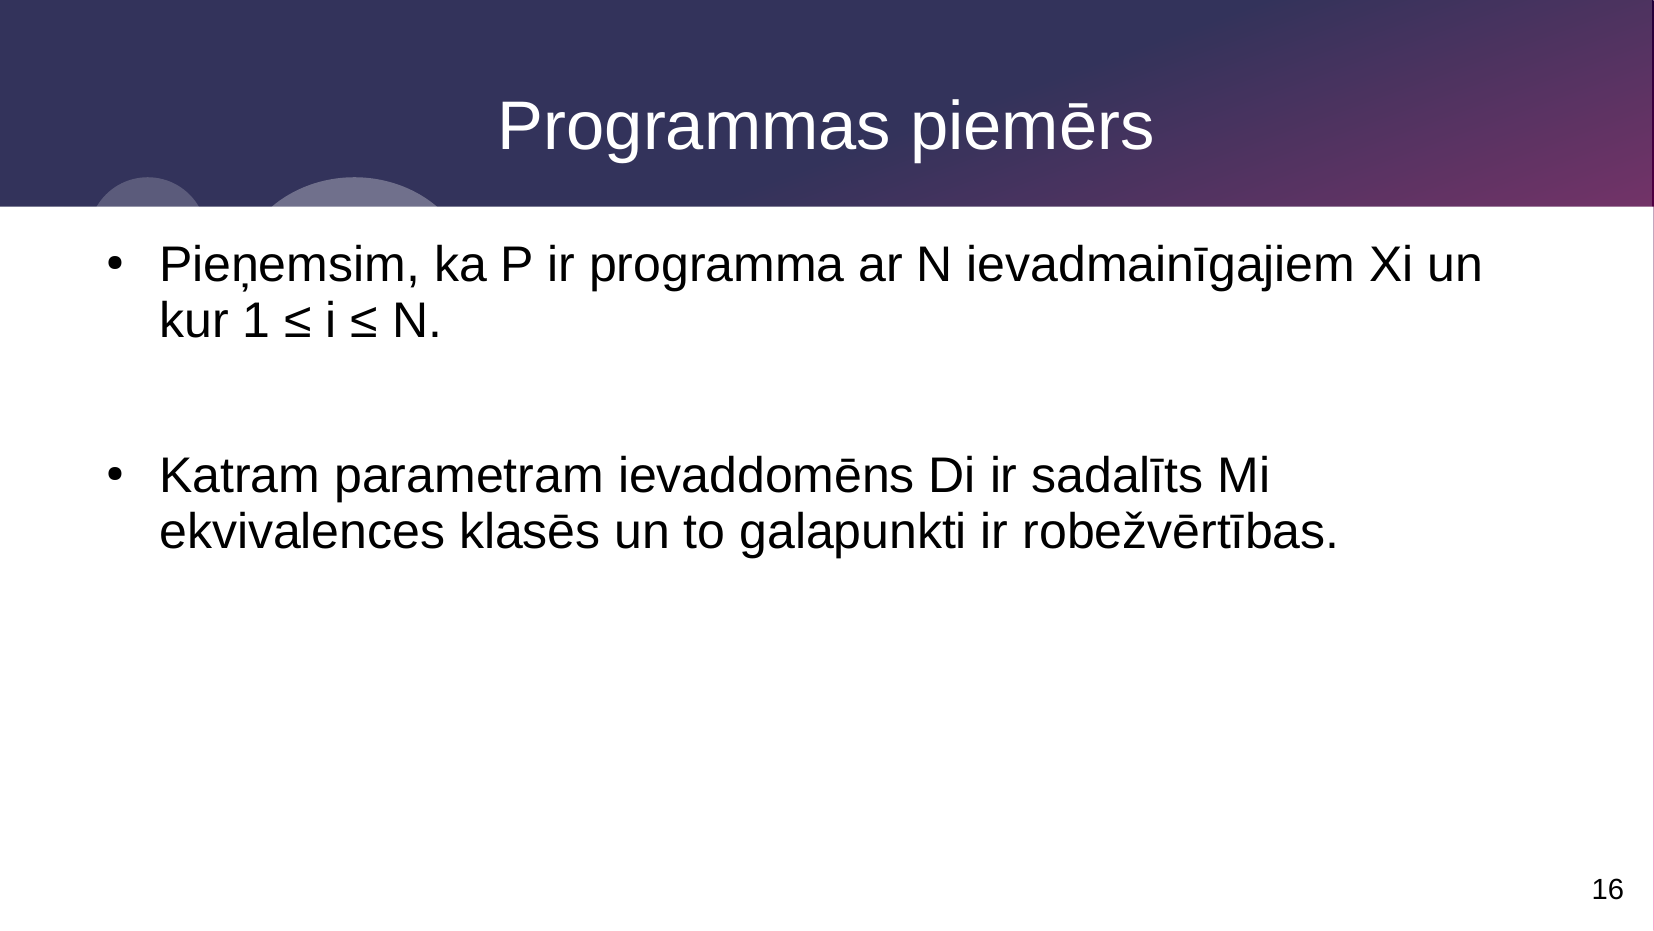

# Programmas piemērs
Pieņemsim, ka P ir programma ar N ievadmainīgajiem Xi un kur 1 ≤ i ≤ N.
Katram parametram ievaddomēns Di ir sadalīts Mi ekvivalences klasēs un to galapunkti ir robežvērtības.